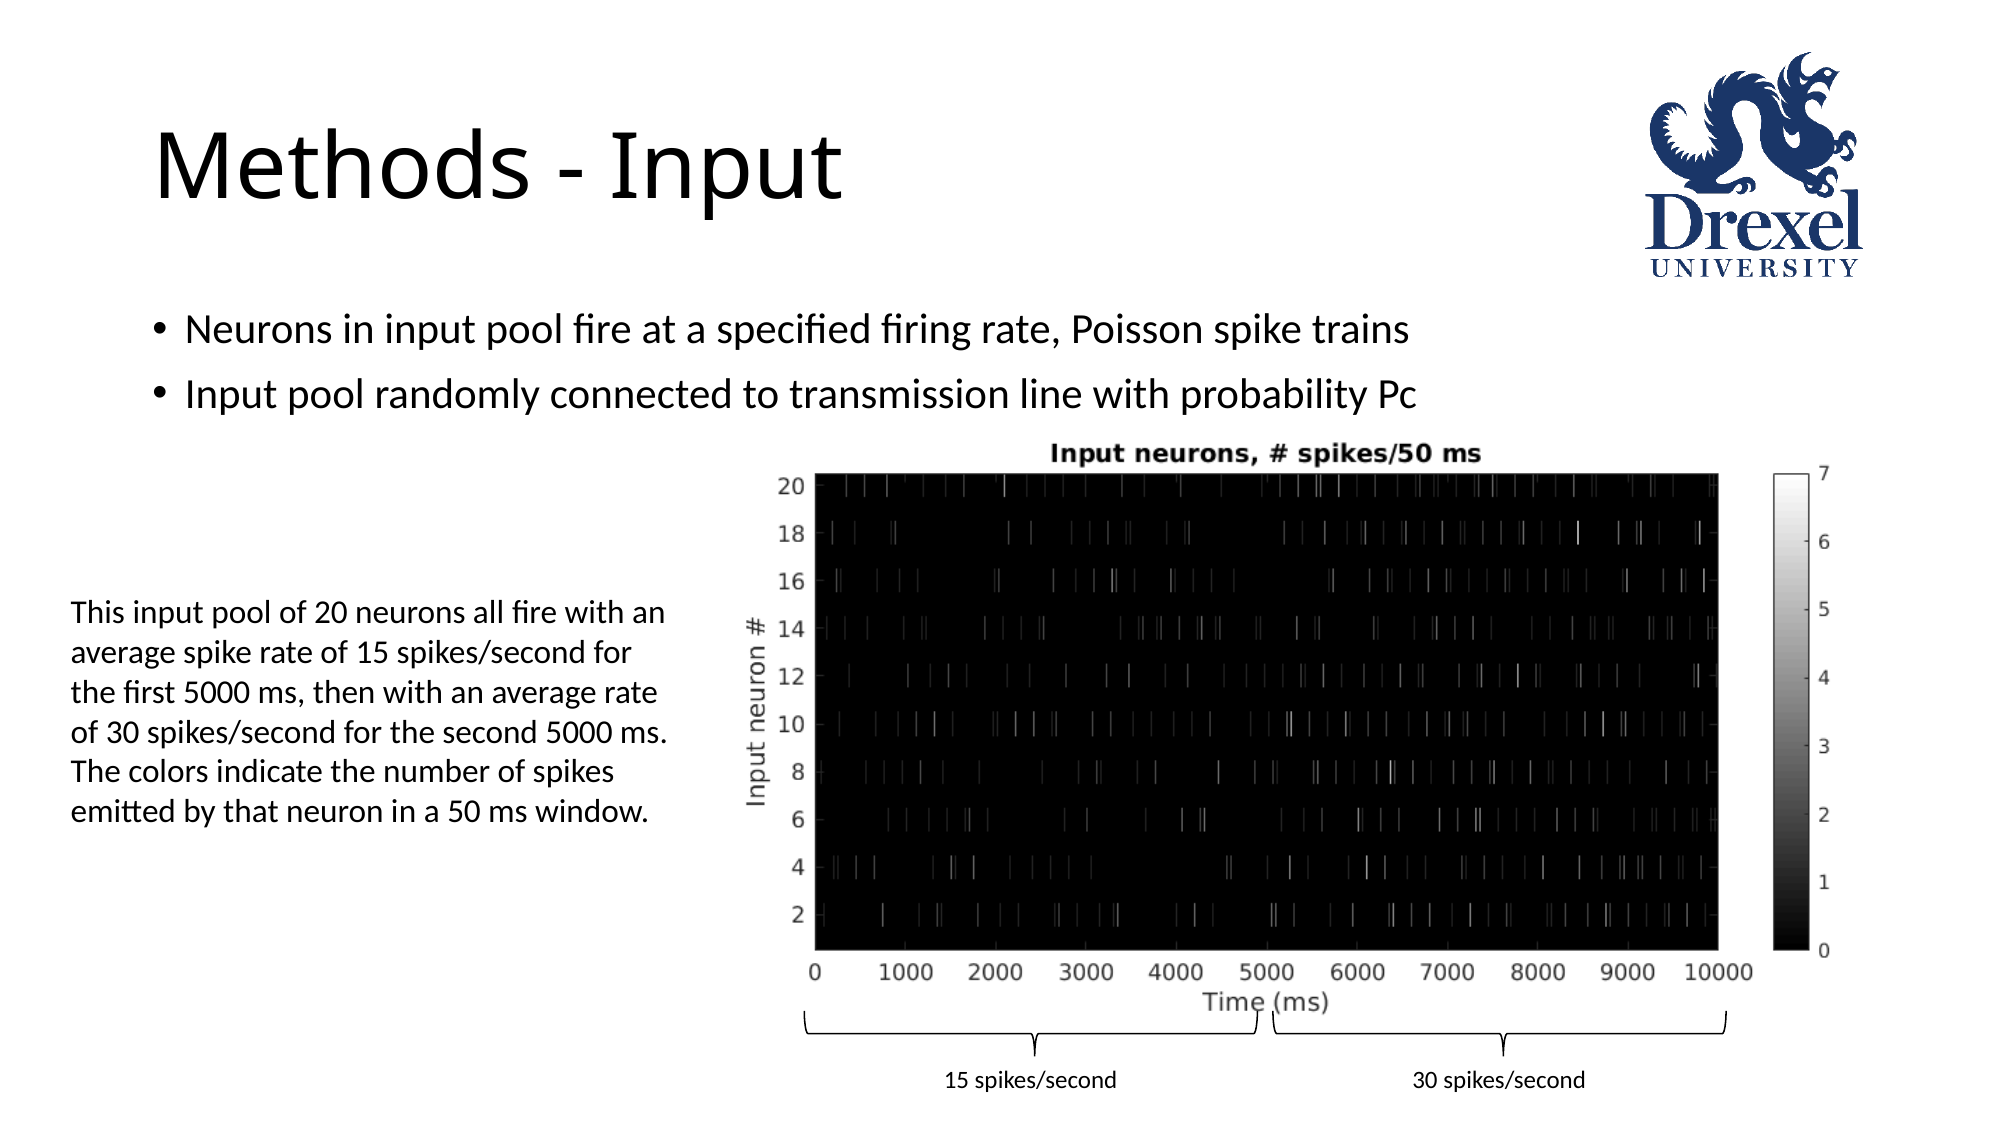

# Methods - Input
Neurons in input pool fire at a specified firing rate, Poisson spike trains
Input pool randomly connected to transmission line with probability Pc
15 spikes/second
30 spikes/second
This input pool of 20 neurons all fire with an average spike rate of 15 spikes/second for the first 5000 ms, then with an average rate of 30 spikes/second for the second 5000 ms. The colors indicate the number of spikes emitted by that neuron in a 50 ms window.